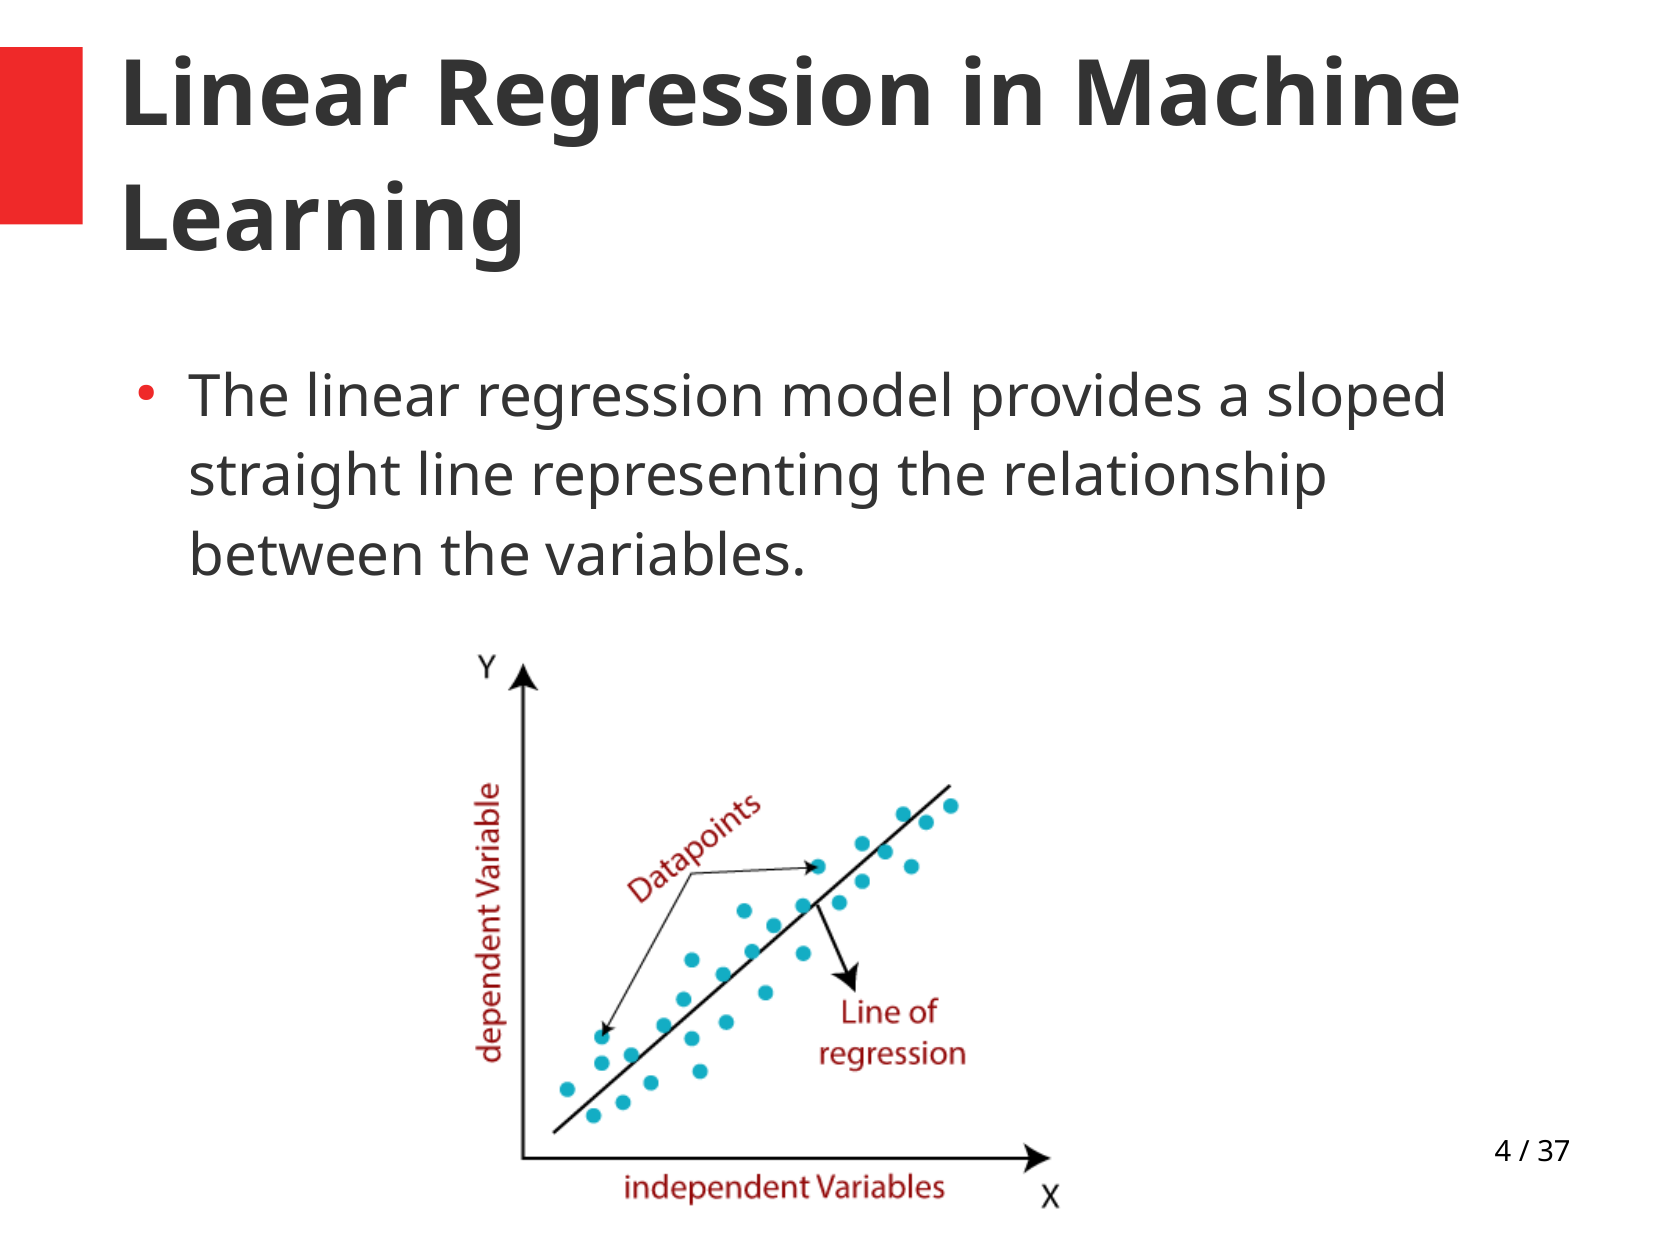

# Linear Regression in Machine Learning
The linear regression model provides a sloped straight line representing the relationship between the variables.
4